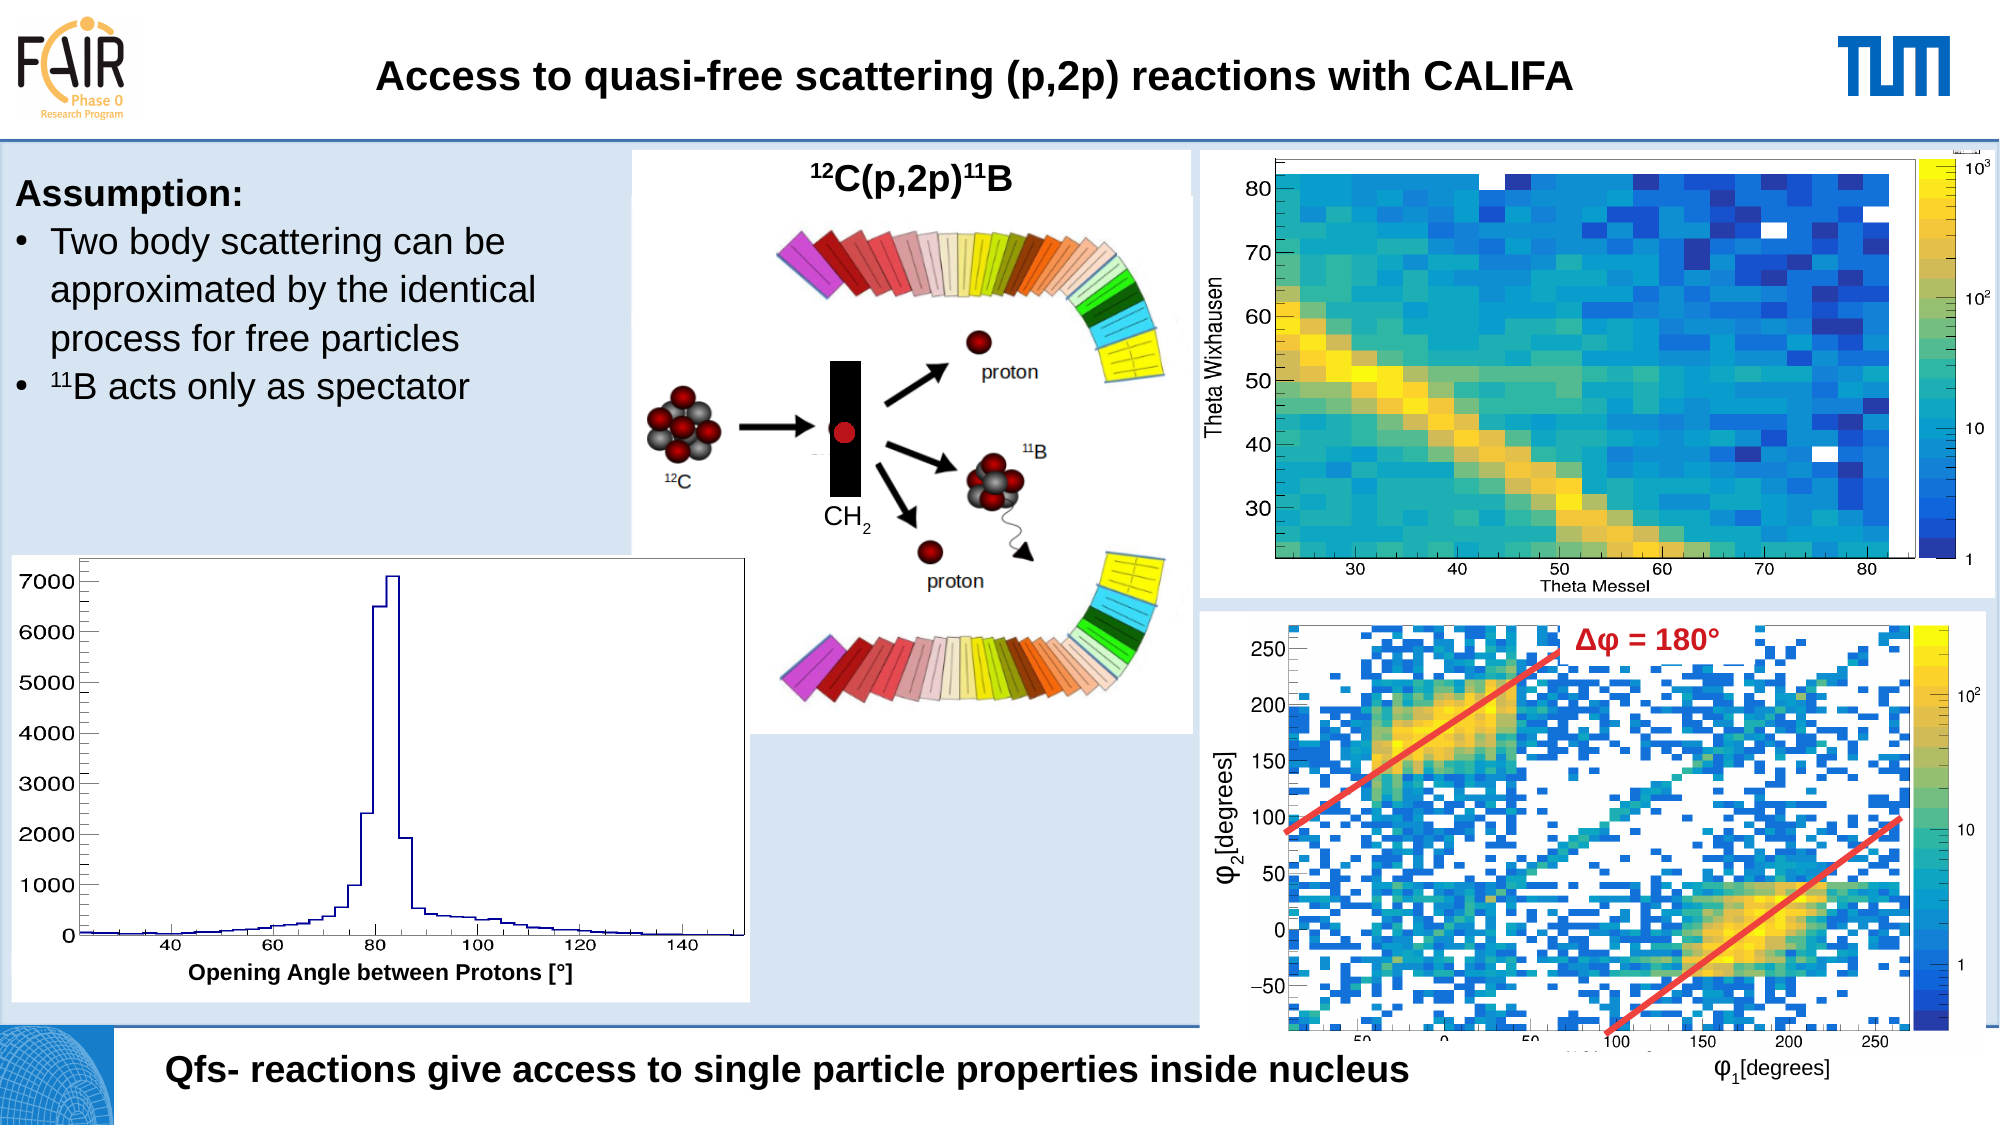

Access to quasi-free scattering (p,2p) reactions with CALIFA
12C(p,2p)11B
CH2
Assumption:
Two body scattering can be approximated by the identical process for free particles
11B acts only as spectator
Opening Angle between Protons [°]
φ2[degrees]
φ1[degrees]
Δφ = 180°
Qfs- reactions give access to single particle properties inside nucleus
8